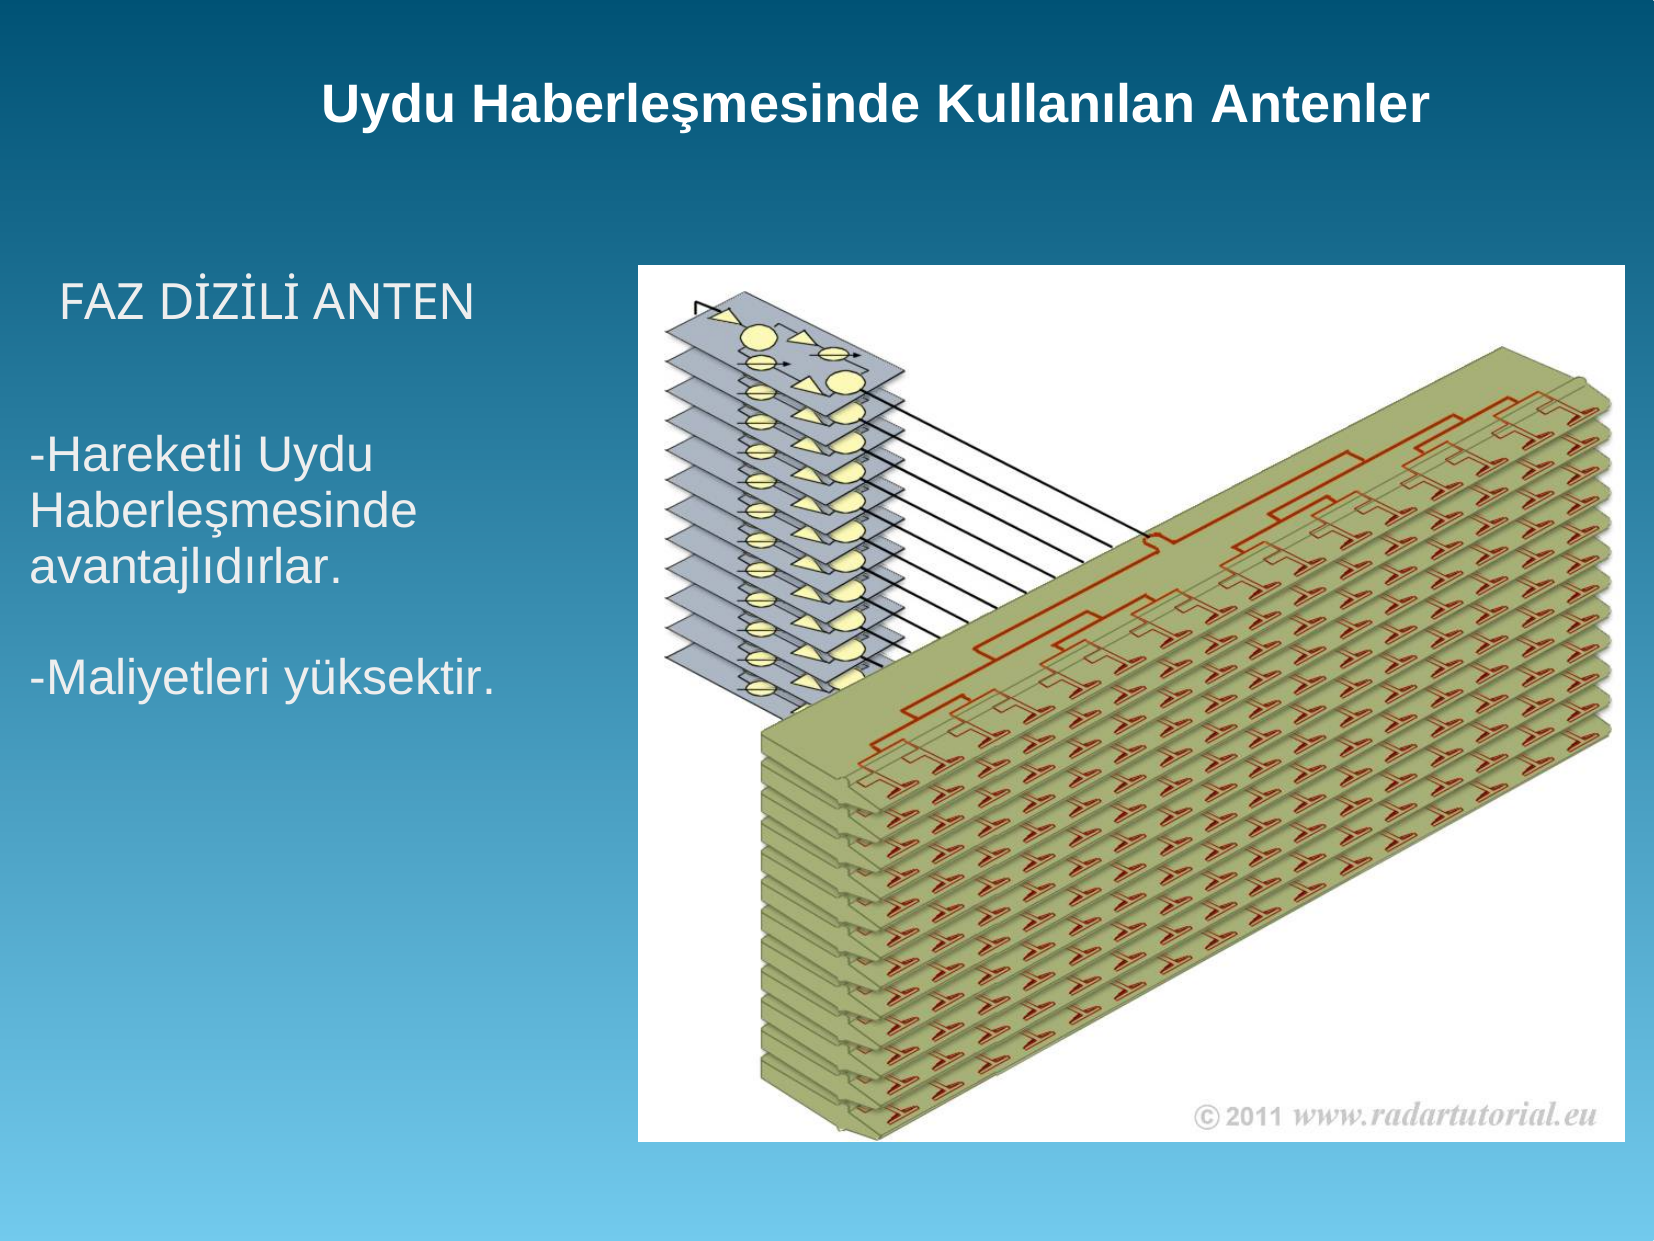

# Uydu Haberleşmesinde Kullanılan Antenler
FAZ DİZİLİ ANTEN
-Hareketli Uydu Haberleşmesinde avantajlıdırlar.
-Maliyetleri yüksektir.